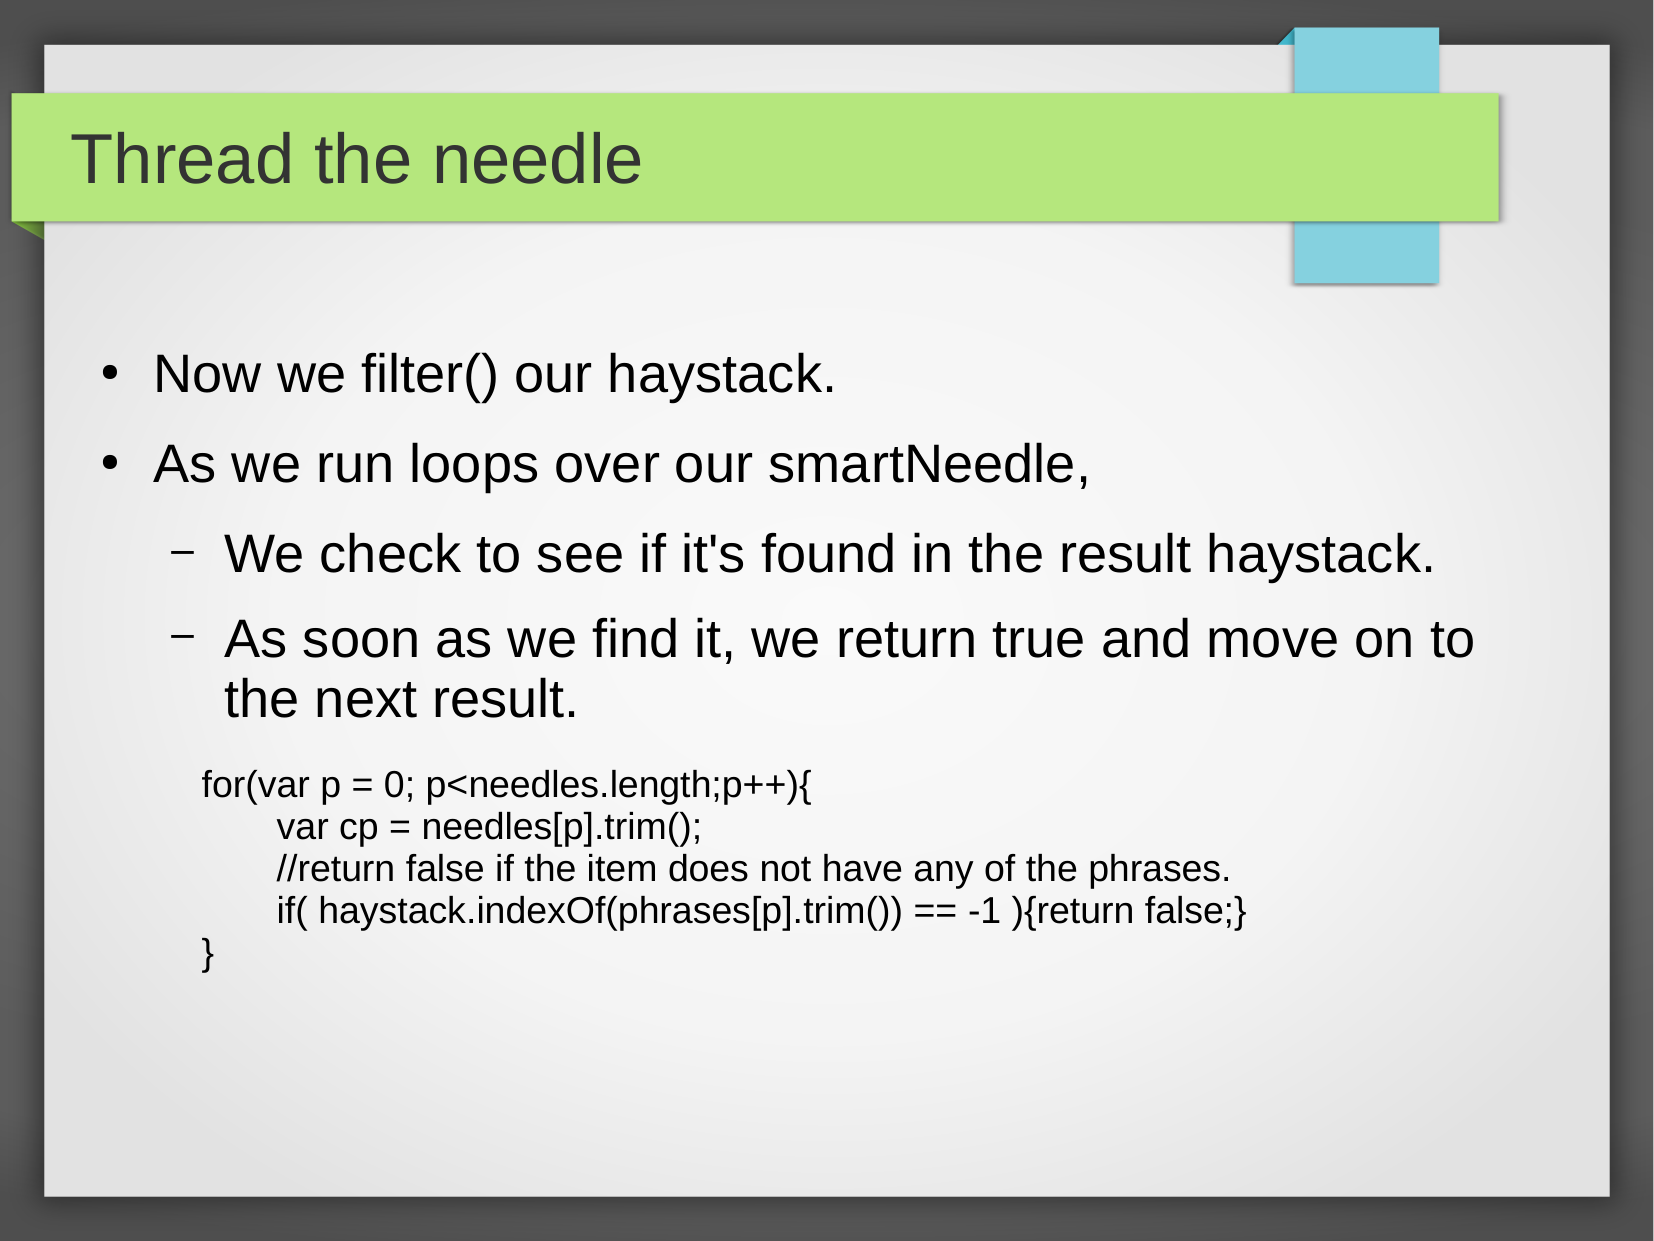

# Thread the needle
Now we filter() our haystack.
As we run loops over our smartNeedle,
We check to see if it's found in the result haystack.
As soon as we find it, we return true and move on to the next result.
	for(var p = 0; p<needles.length;p++){
		var cp = needles[p].trim();
		//return false if the item does not have any of the phrases.
		if( haystack.indexOf(phrases[p].trim()) == -1 ){return false;}
	}